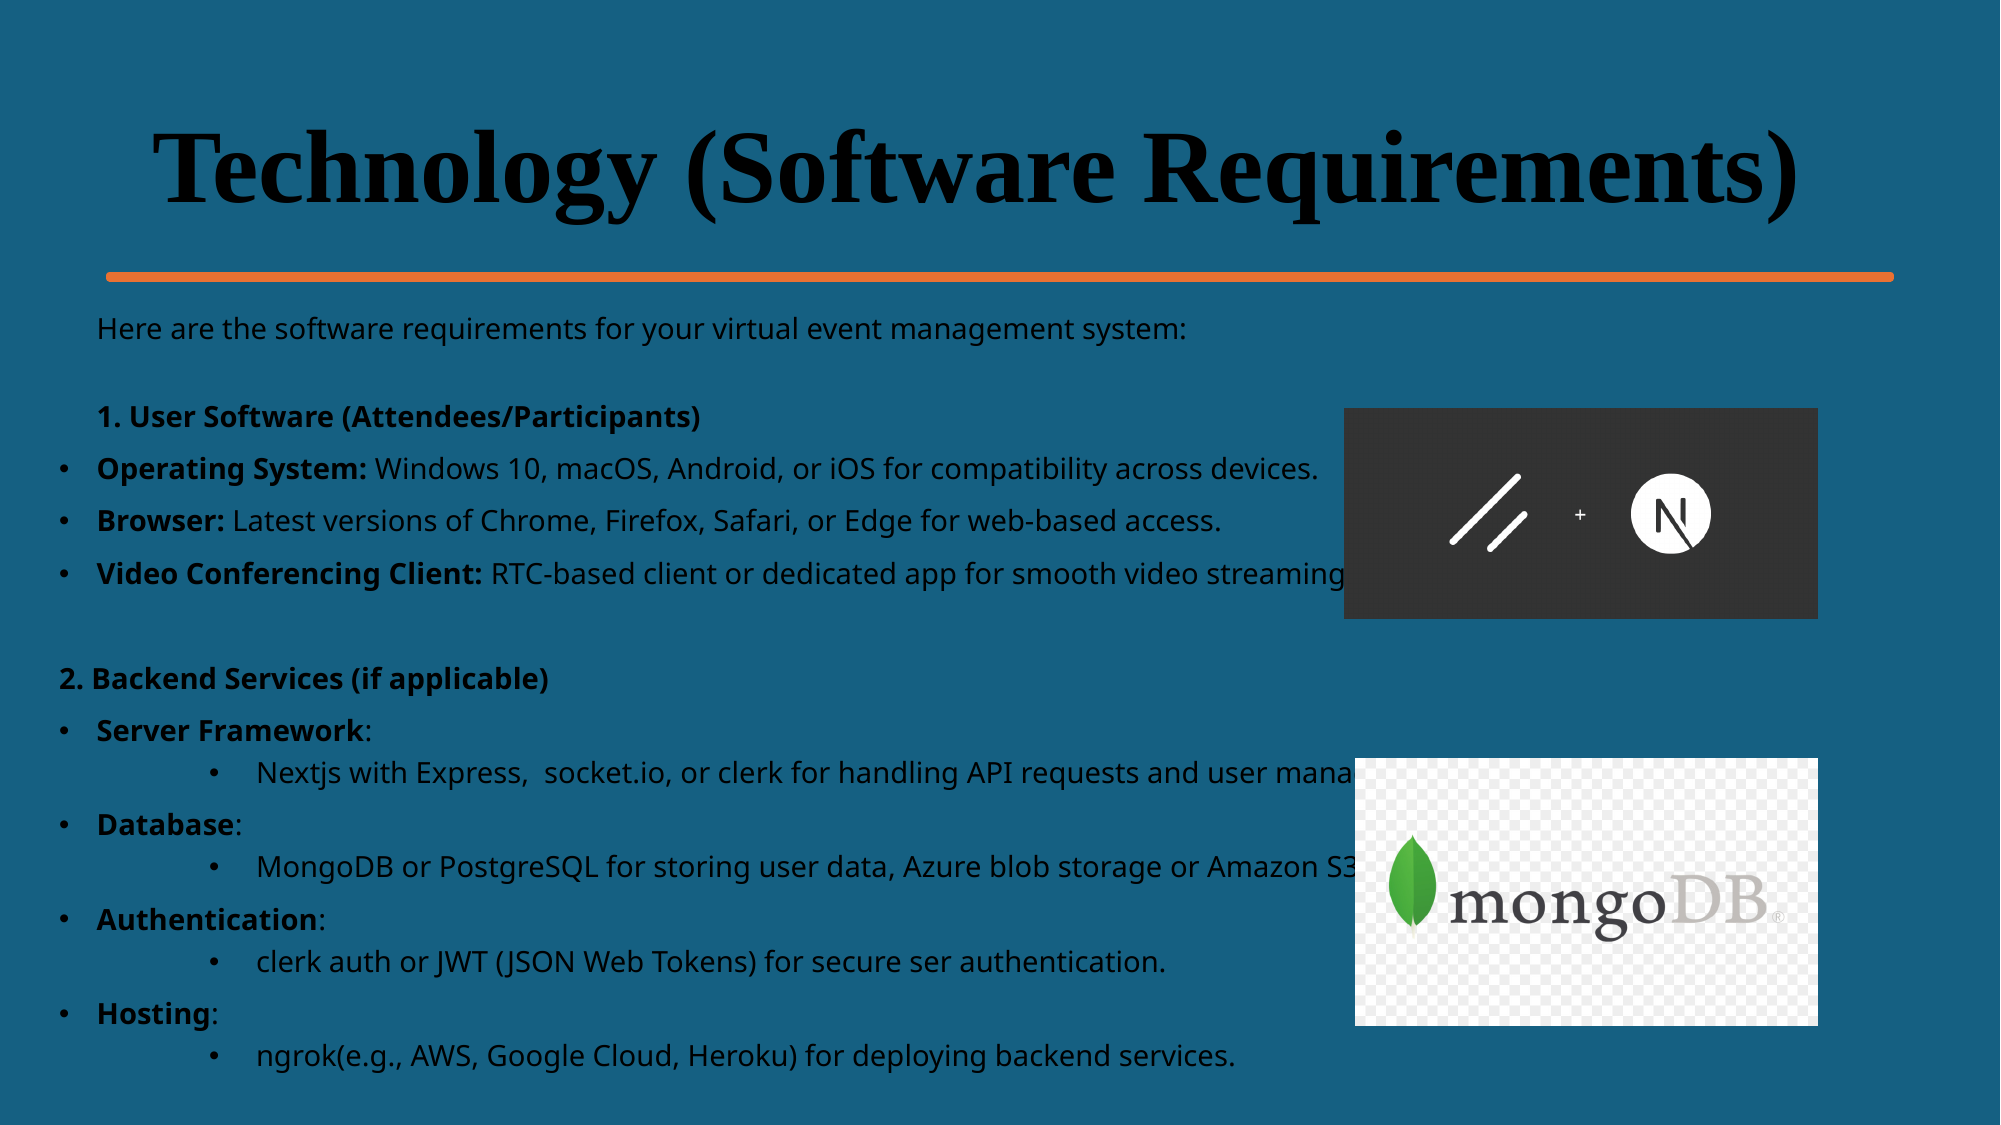

# Technology (Software Requirements)
Here are the software requirements for your virtual event management system:
1. User Software (Attendees/Participants)
Operating System: Windows 10, macOS, Android, or iOS for compatibility across devices.
Browser: Latest versions of Chrome, Firefox, Safari, or Edge for web-based access.
Video Conferencing Client: RTC-based client or dedicated app for smooth video streaming.
2. Backend Services (if applicable)
Server Framework:
Nextjs with Express, socket.io, or clerk for handling API requests and user management.
Database:
MongoDB or PostgreSQL for storing user data, Azure blob storage or Amazon S3.
Authentication:
clerk auth or JWT (JSON Web Tokens) for secure ser authentication.
Hosting:
ngrok(e.g., AWS, Google Cloud, Heroku) for deploying backend services.